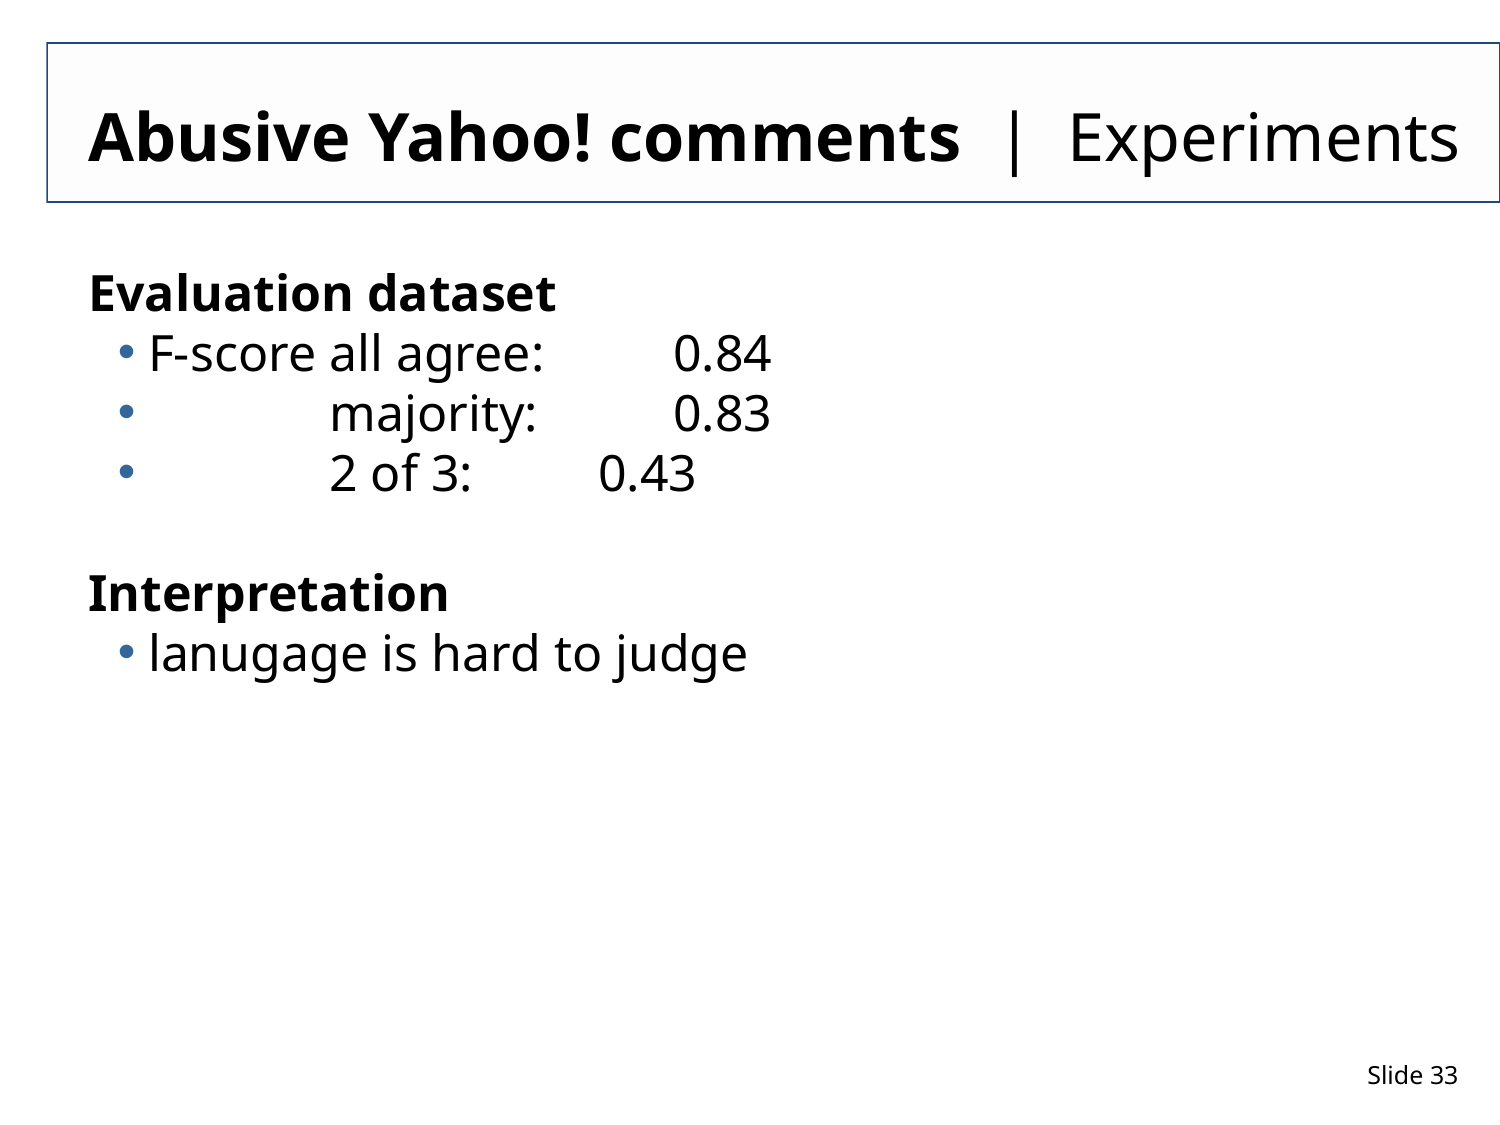

Abusive Yahoo! comments | Experiments
Evaluation dataset
F-score all agree:		0.84
F-score majority:		0.83
F-score 2 of 3:		0.43
Interpretation
lanugage is hard to judge